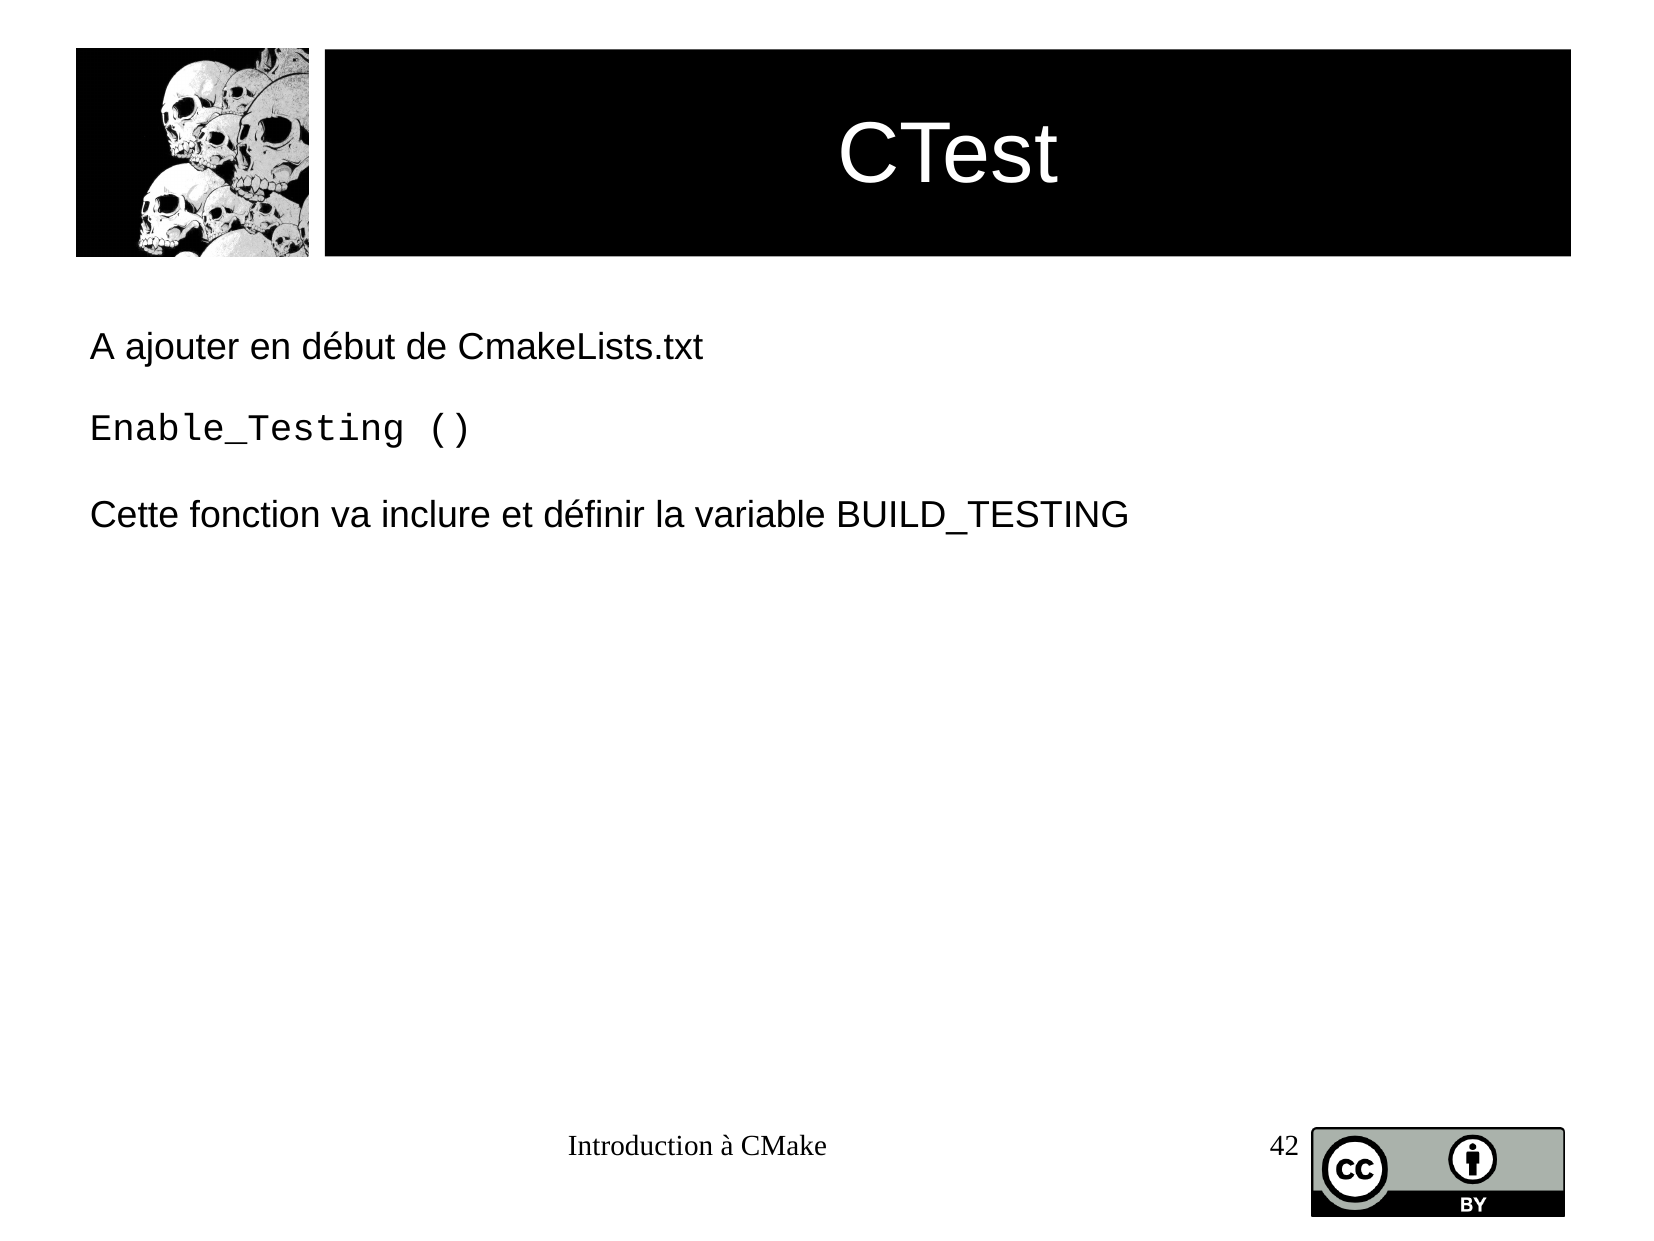

# CTest
A ajouter en début de CmakeLists.txt
Enable_Testing ()
Cette fonction va inclure et définir la variable BUILD_TESTING
Introduction à CMake
42